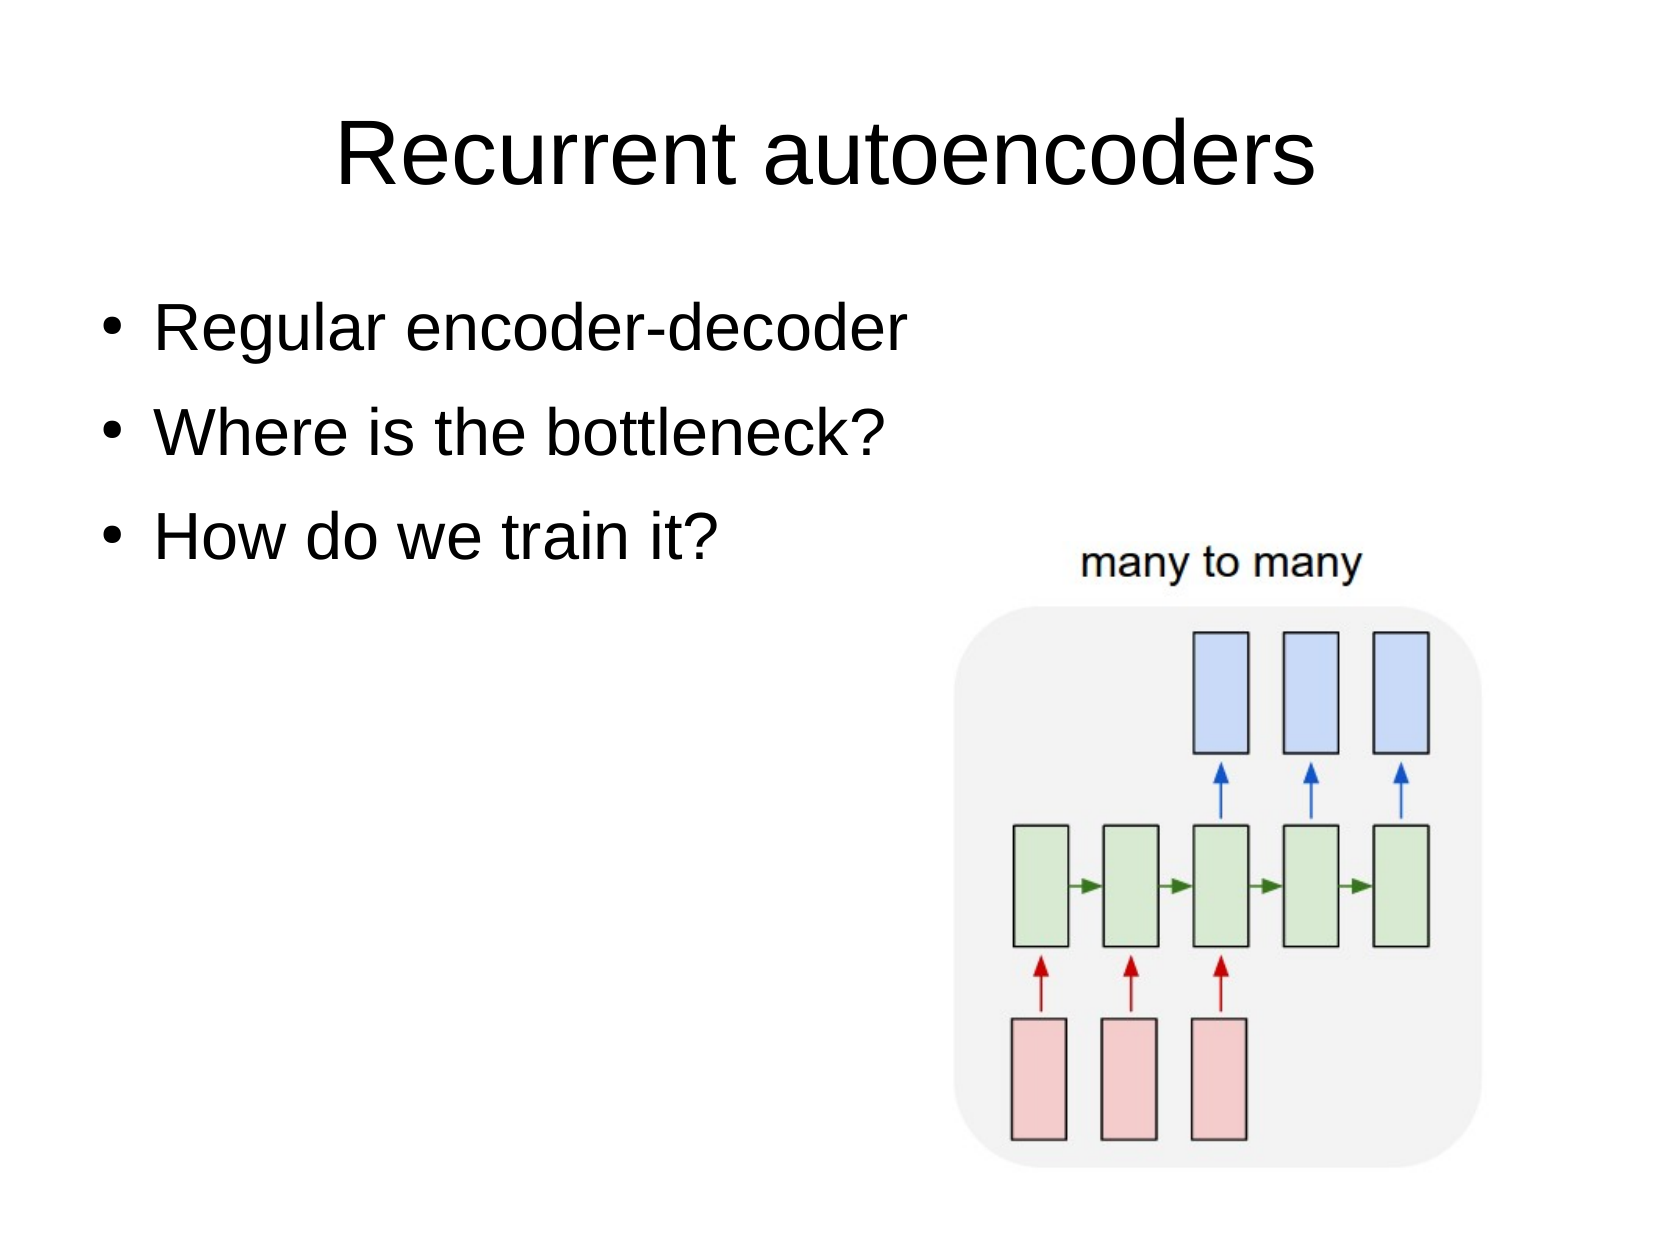

# Recurrent autoencoders
Regular encoder-decoder
Where is the bottleneck?
How do we train it?